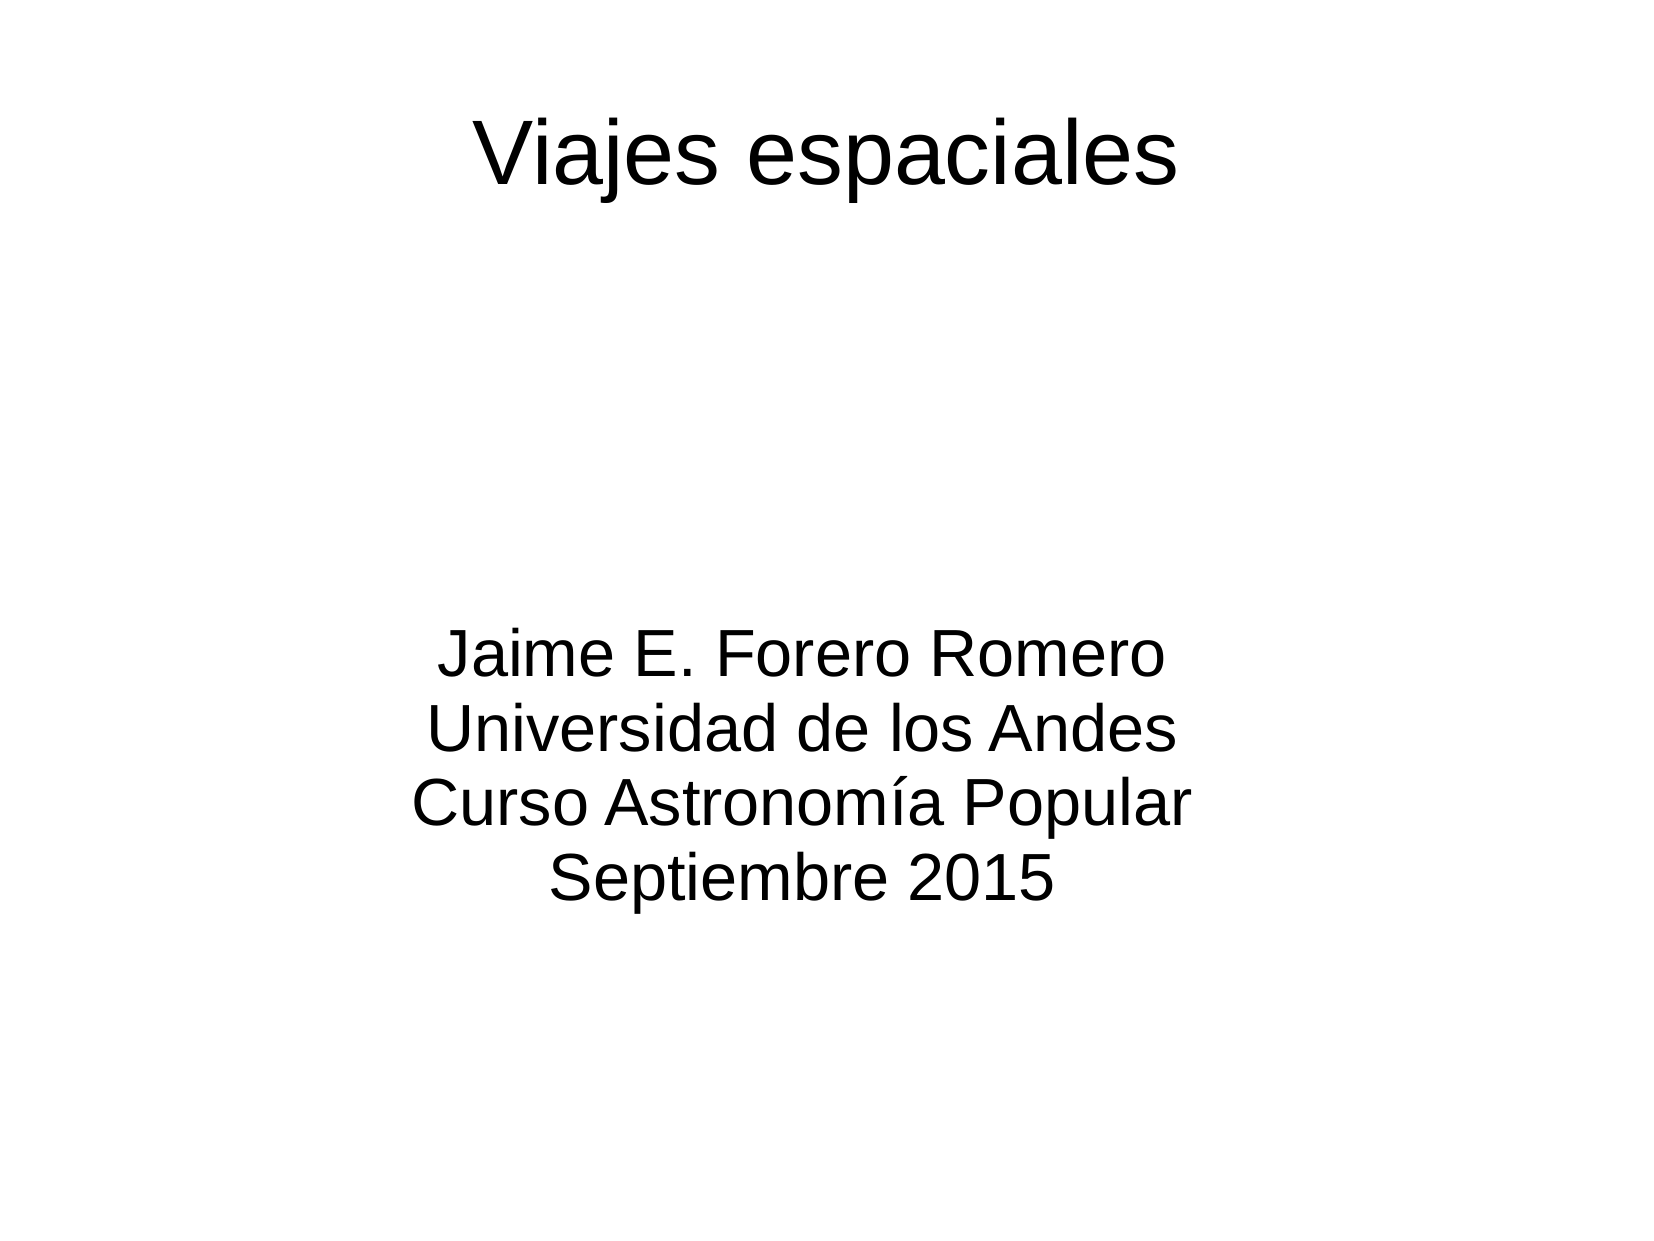

# Viajes espaciales
Jaime E. Forero Romero
Universidad de los Andes
Curso Astronomía Popular
Septiembre 2015